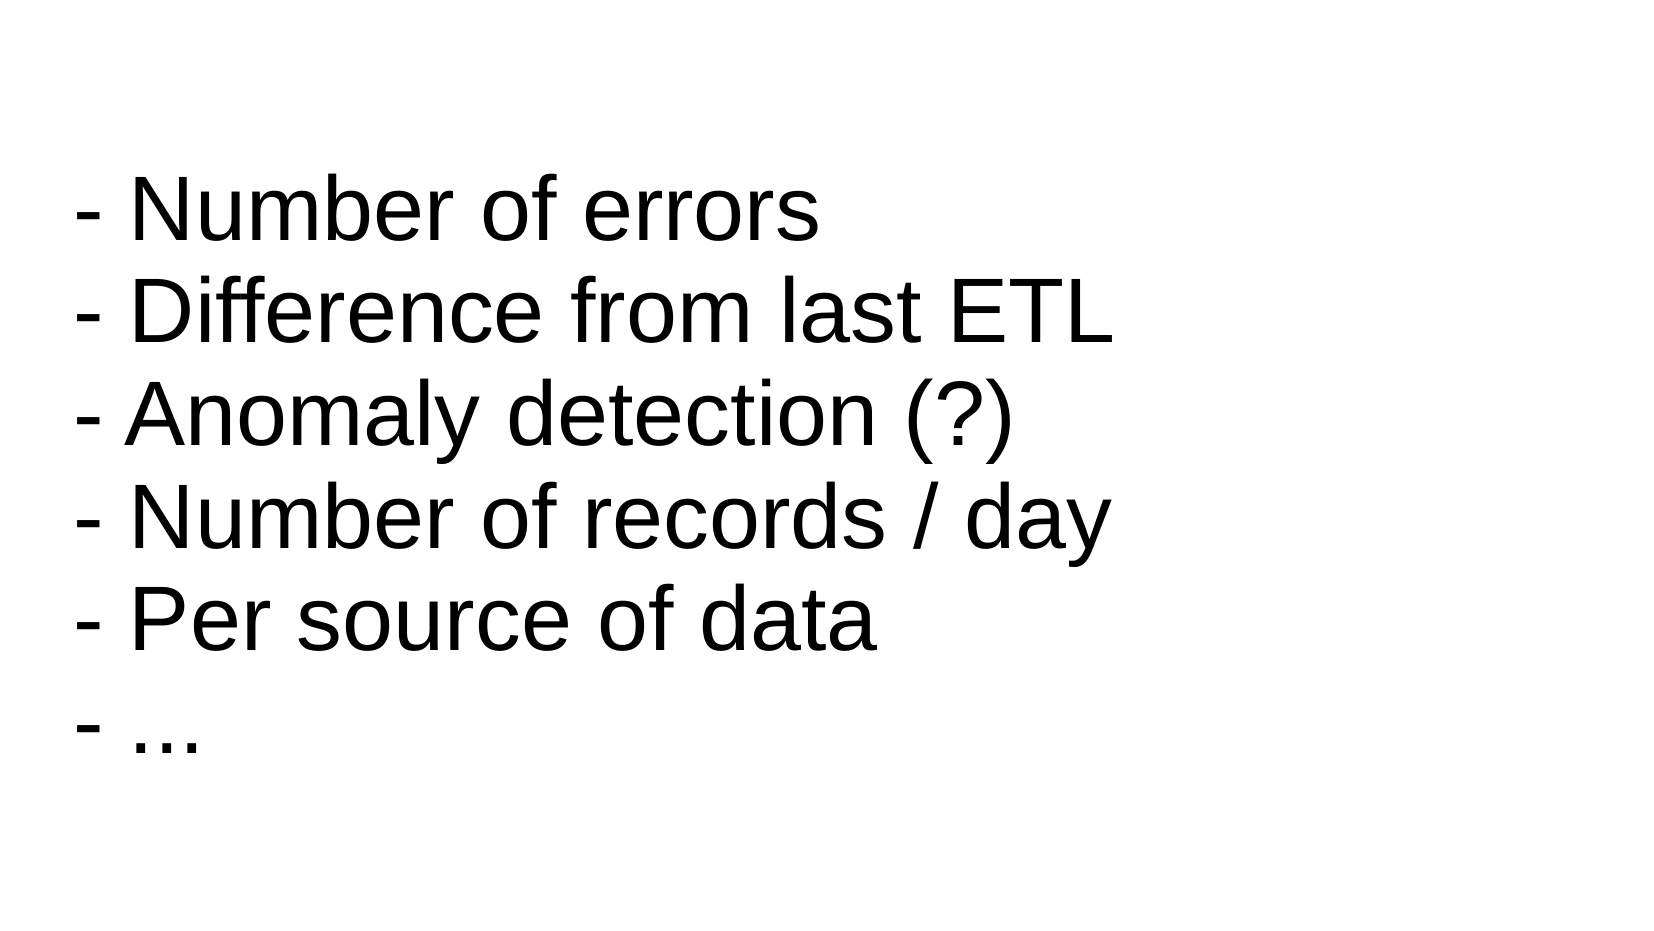

# - Number of errors - Difference from last ETL - Anomaly detection (?) - Number of records / day - Per source of data - ...